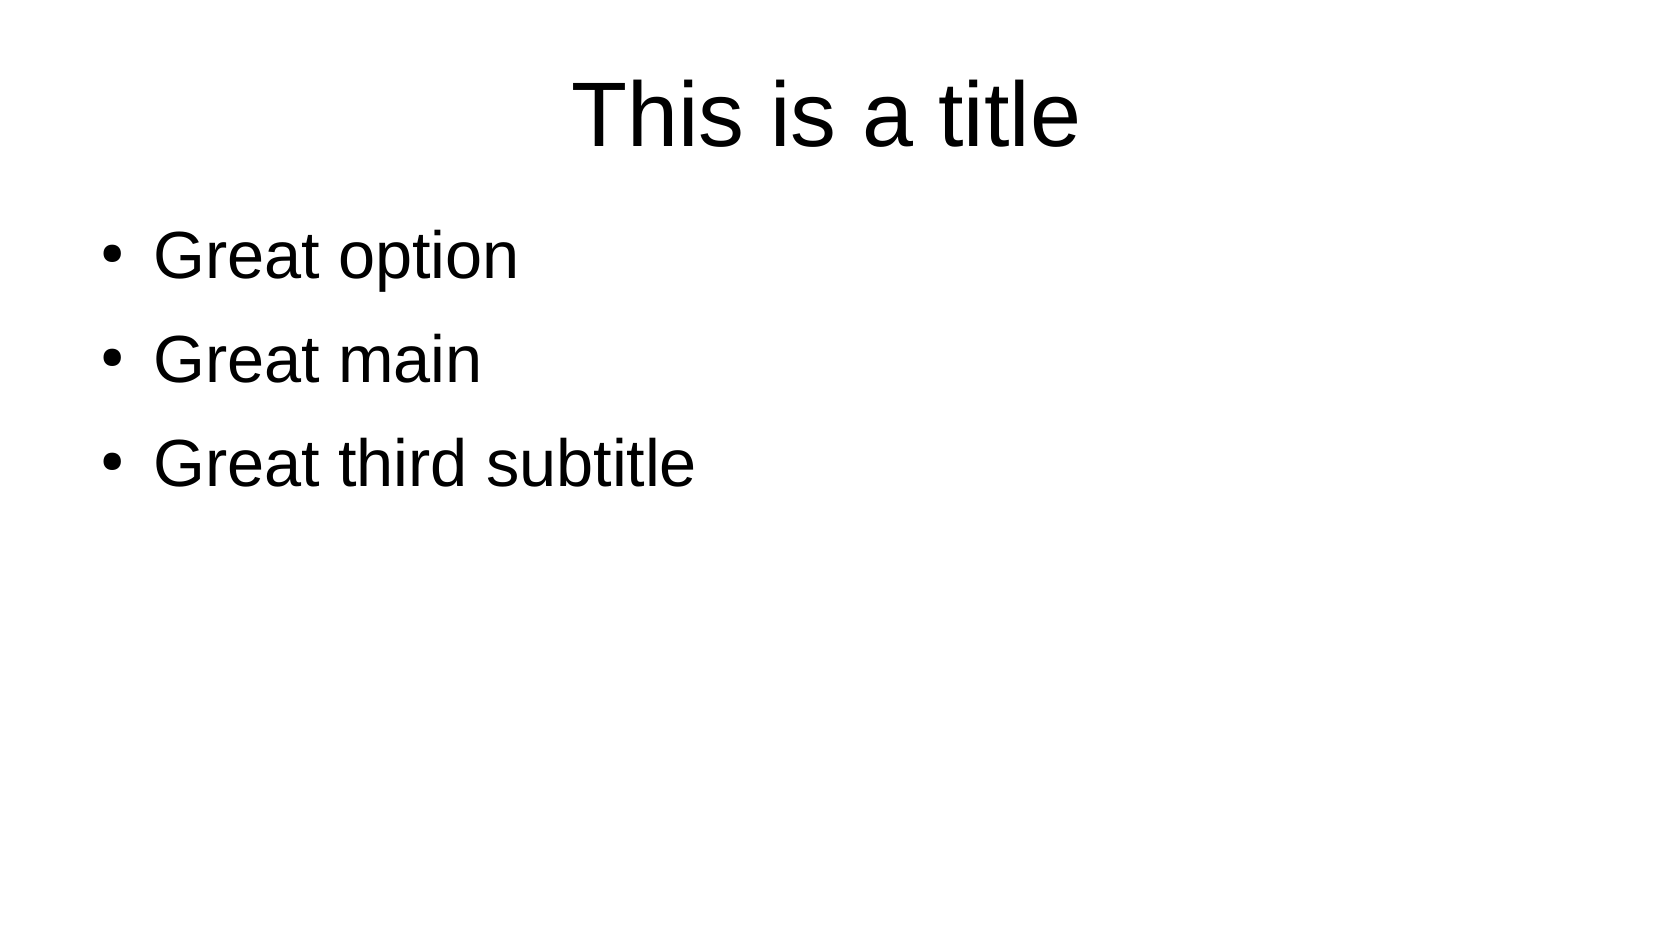

# This is a title
Great option
Great main
Great third subtitle